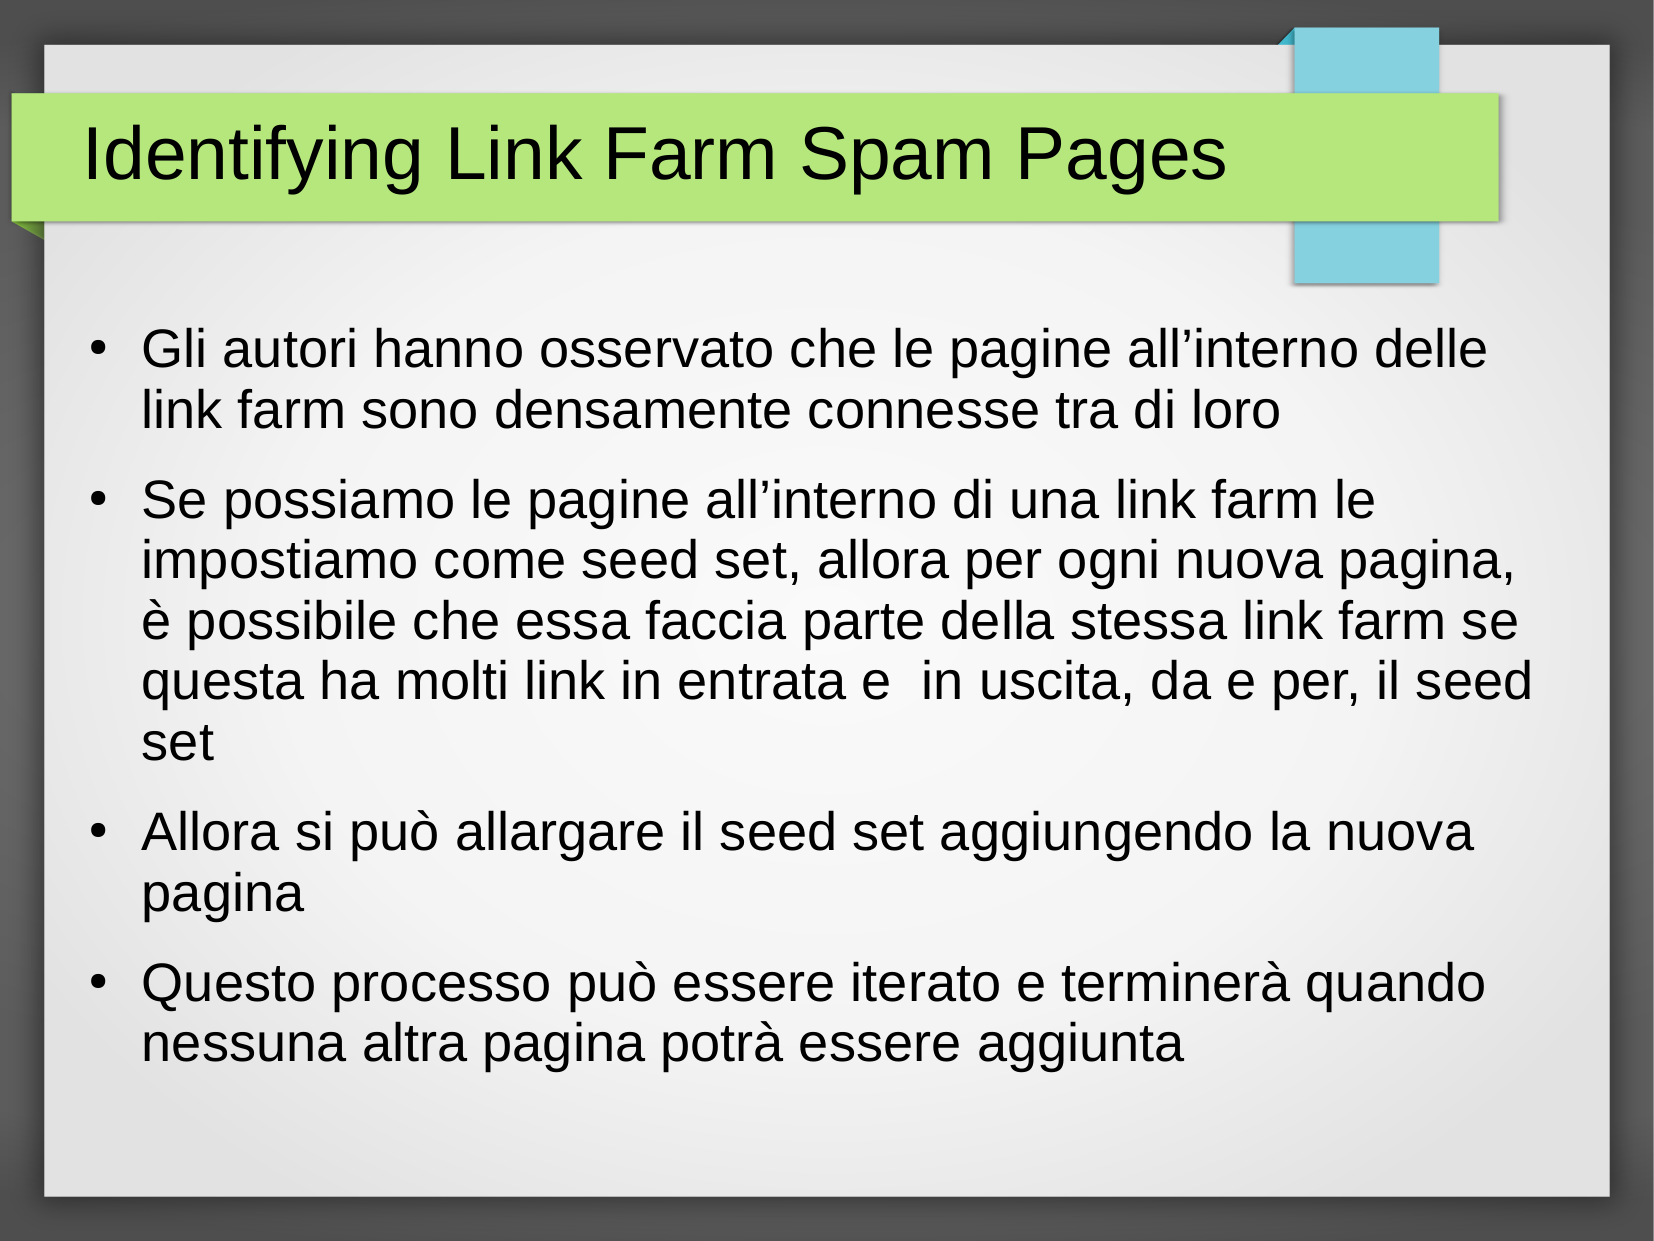

# Identifying Link Farm Spam Pages
Gli autori hanno osservato che le pagine all’interno delle link farm sono densamente connesse tra di loro
Se possiamo le pagine all’interno di una link farm le impostiamo come seed set, allora per ogni nuova pagina, è possibile che essa faccia parte della stessa link farm se questa ha molti link in entrata e in uscita, da e per, il seed set
Allora si può allargare il seed set aggiungendo la nuova pagina
Questo processo può essere iterato e terminerà quando nessuna altra pagina potrà essere aggiunta